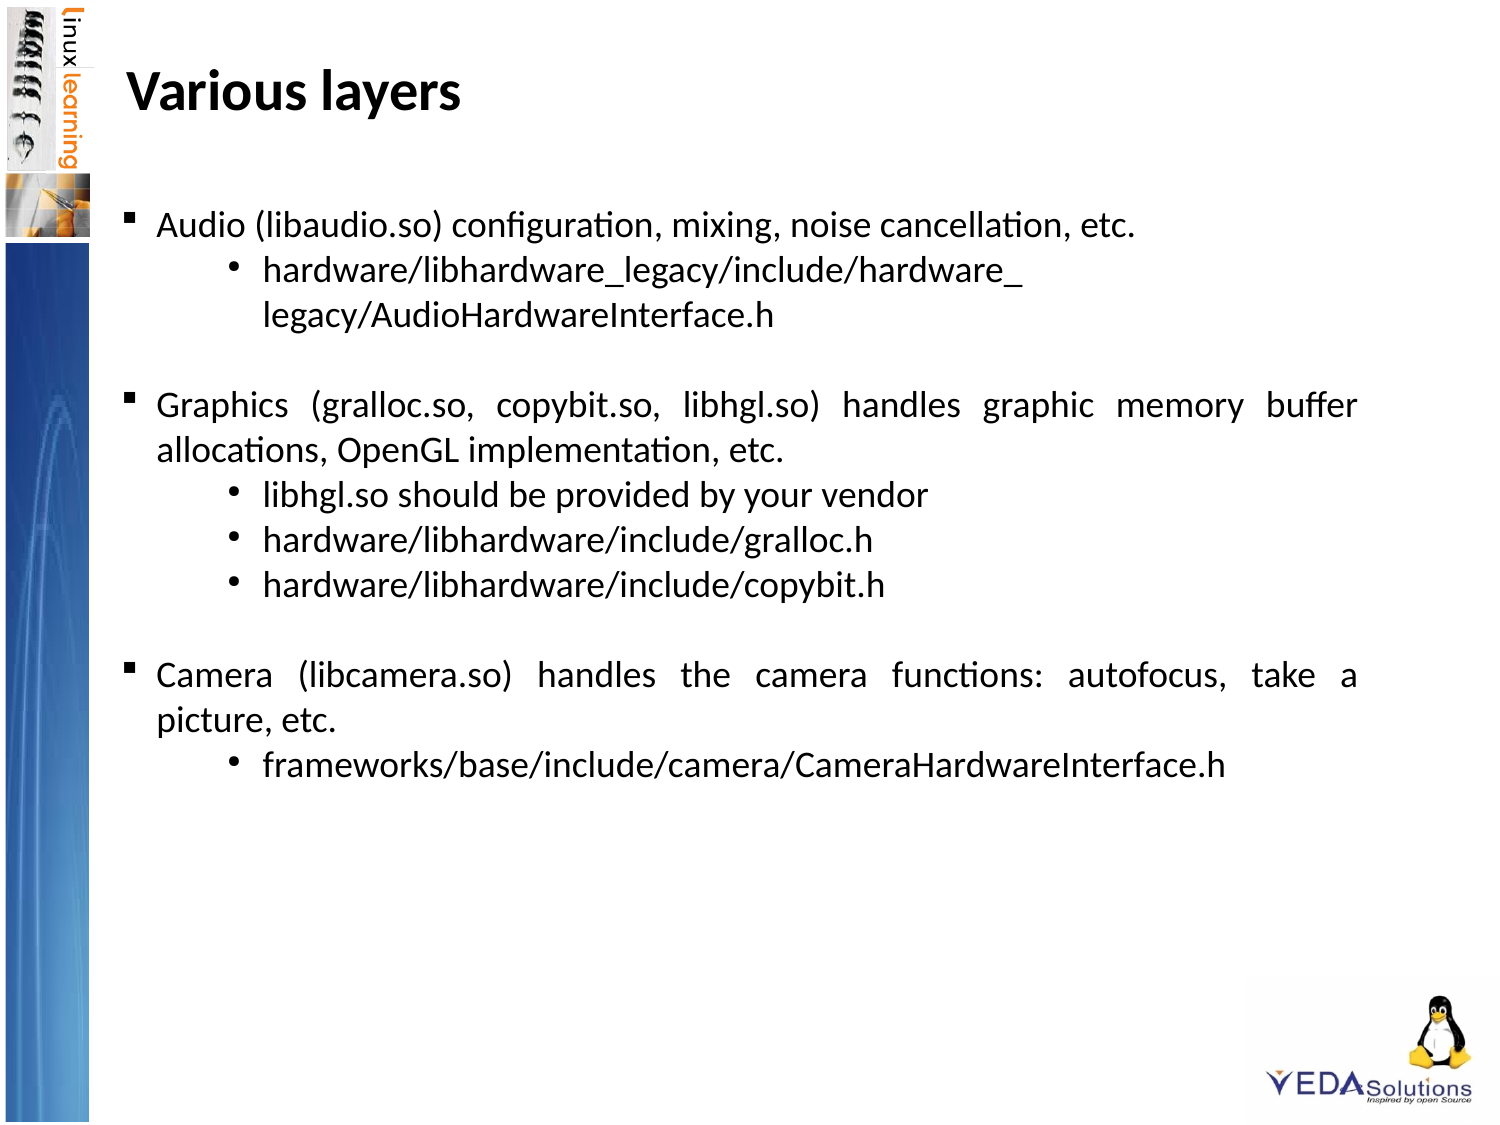

Various layers
Audio (libaudio.so) configuration, mixing, noise cancellation, etc.
hardware/libhardware_legacy/include/hardware_ legacy/AudioHardwareInterface.h
Graphics (gralloc.so, copybit.so, libhgl.so) handles graphic memory buffer allocations, OpenGL implementation, etc.
libhgl.so should be provided by your vendor
hardware/libhardware/include/gralloc.h
hardware/libhardware/include/copybit.h
Camera (libcamera.so) handles the camera functions: autofocus, take a picture, etc.
frameworks/base/include/camera/CameraHardwareInterface.h